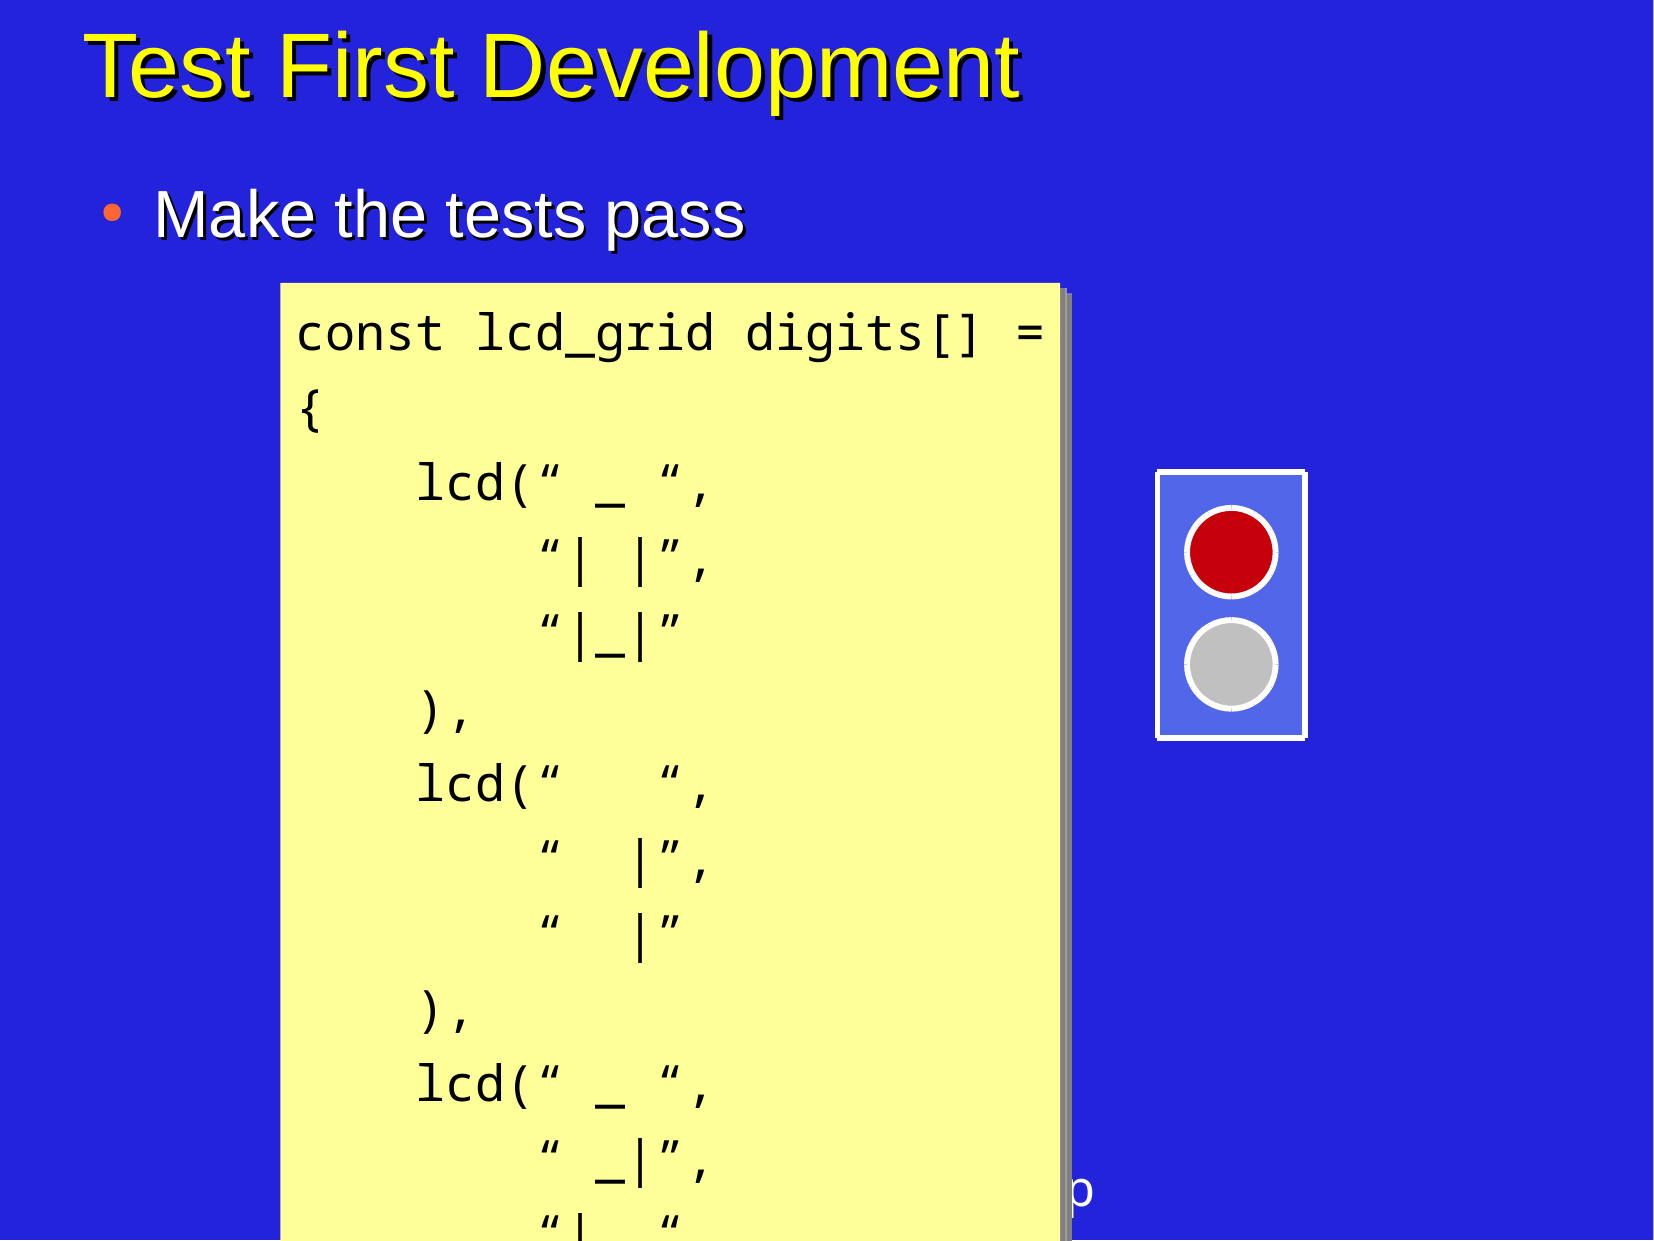

# Test First Development
Make the tests pass
const lcd_grid digits[] =
{
 lcd(“ _ “,
 “| |”,
 “|_|”
 ),
 lcd(“ “,
 “ |”,
 “ |”
 ),
 lcd(“ _ “,
 “ _|”,
 “|_ “
 ),
};
lcd.cpp